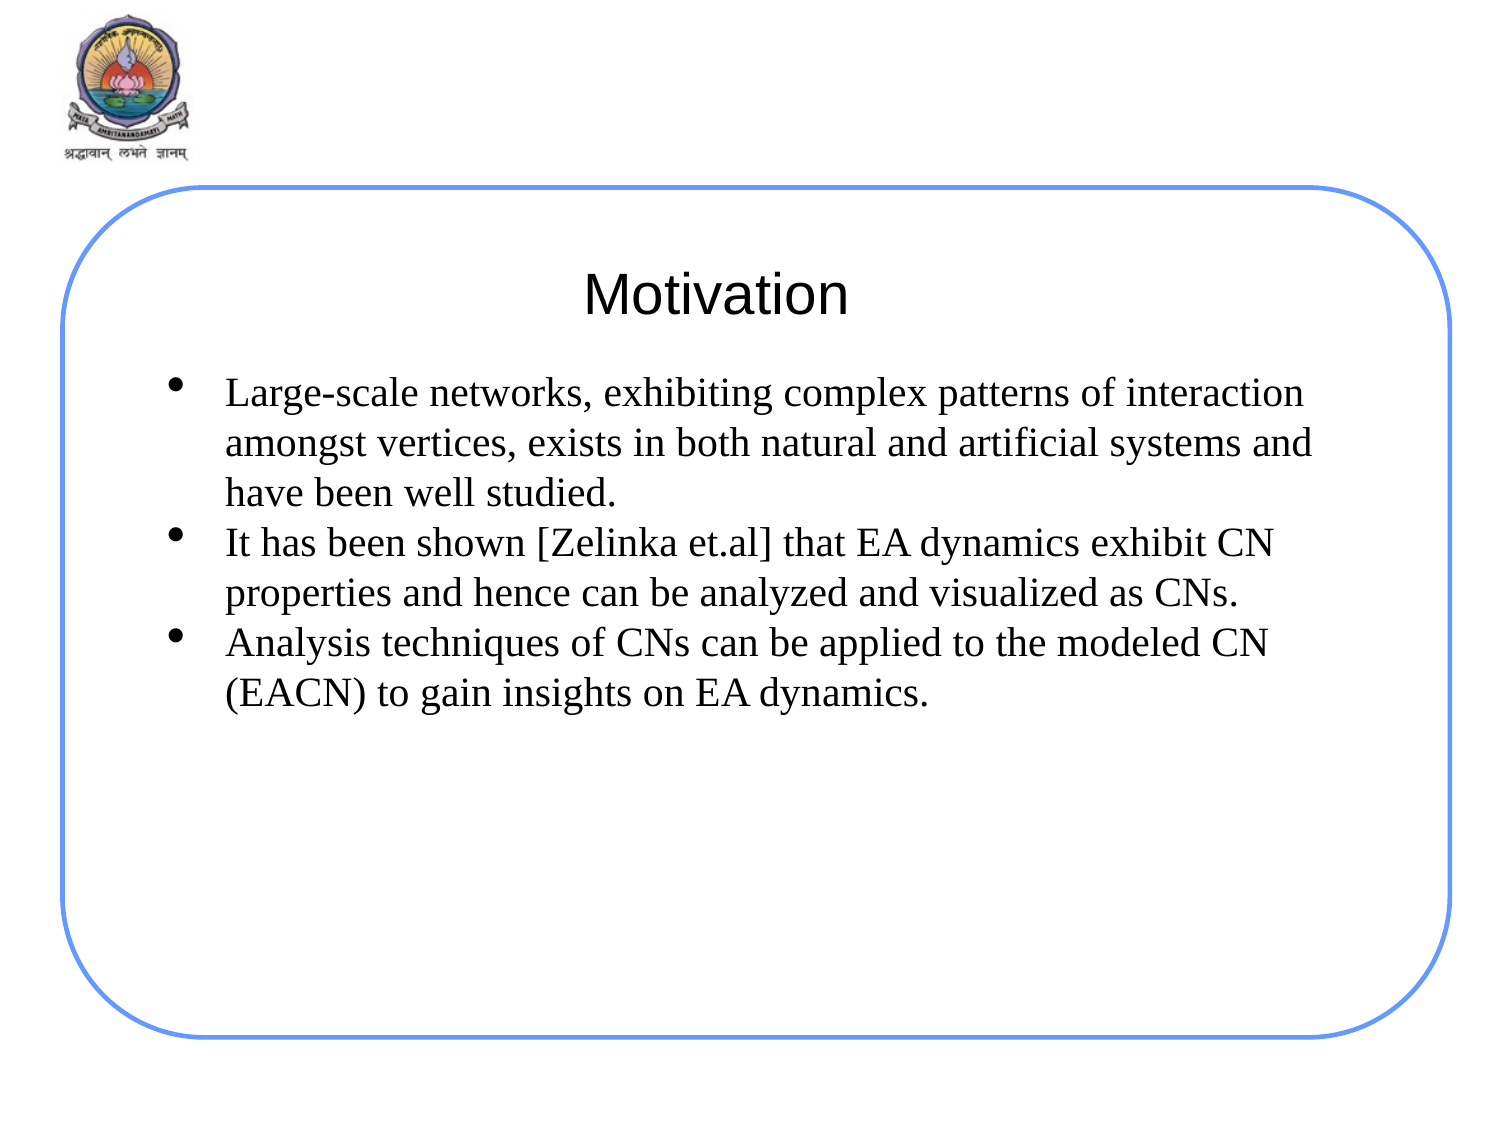

Motivation
Large-scale networks, exhibiting complex patterns of interaction amongst vertices, exists in both natural and artificial systems and have been well studied.
It has been shown [Zelinka et.al] that EA dynamics exhibit CN properties and hence can be analyzed and visualized as CNs.
Analysis techniques of CNs can be applied to the modeled CN (EACN) to gain insights on EA dynamics.